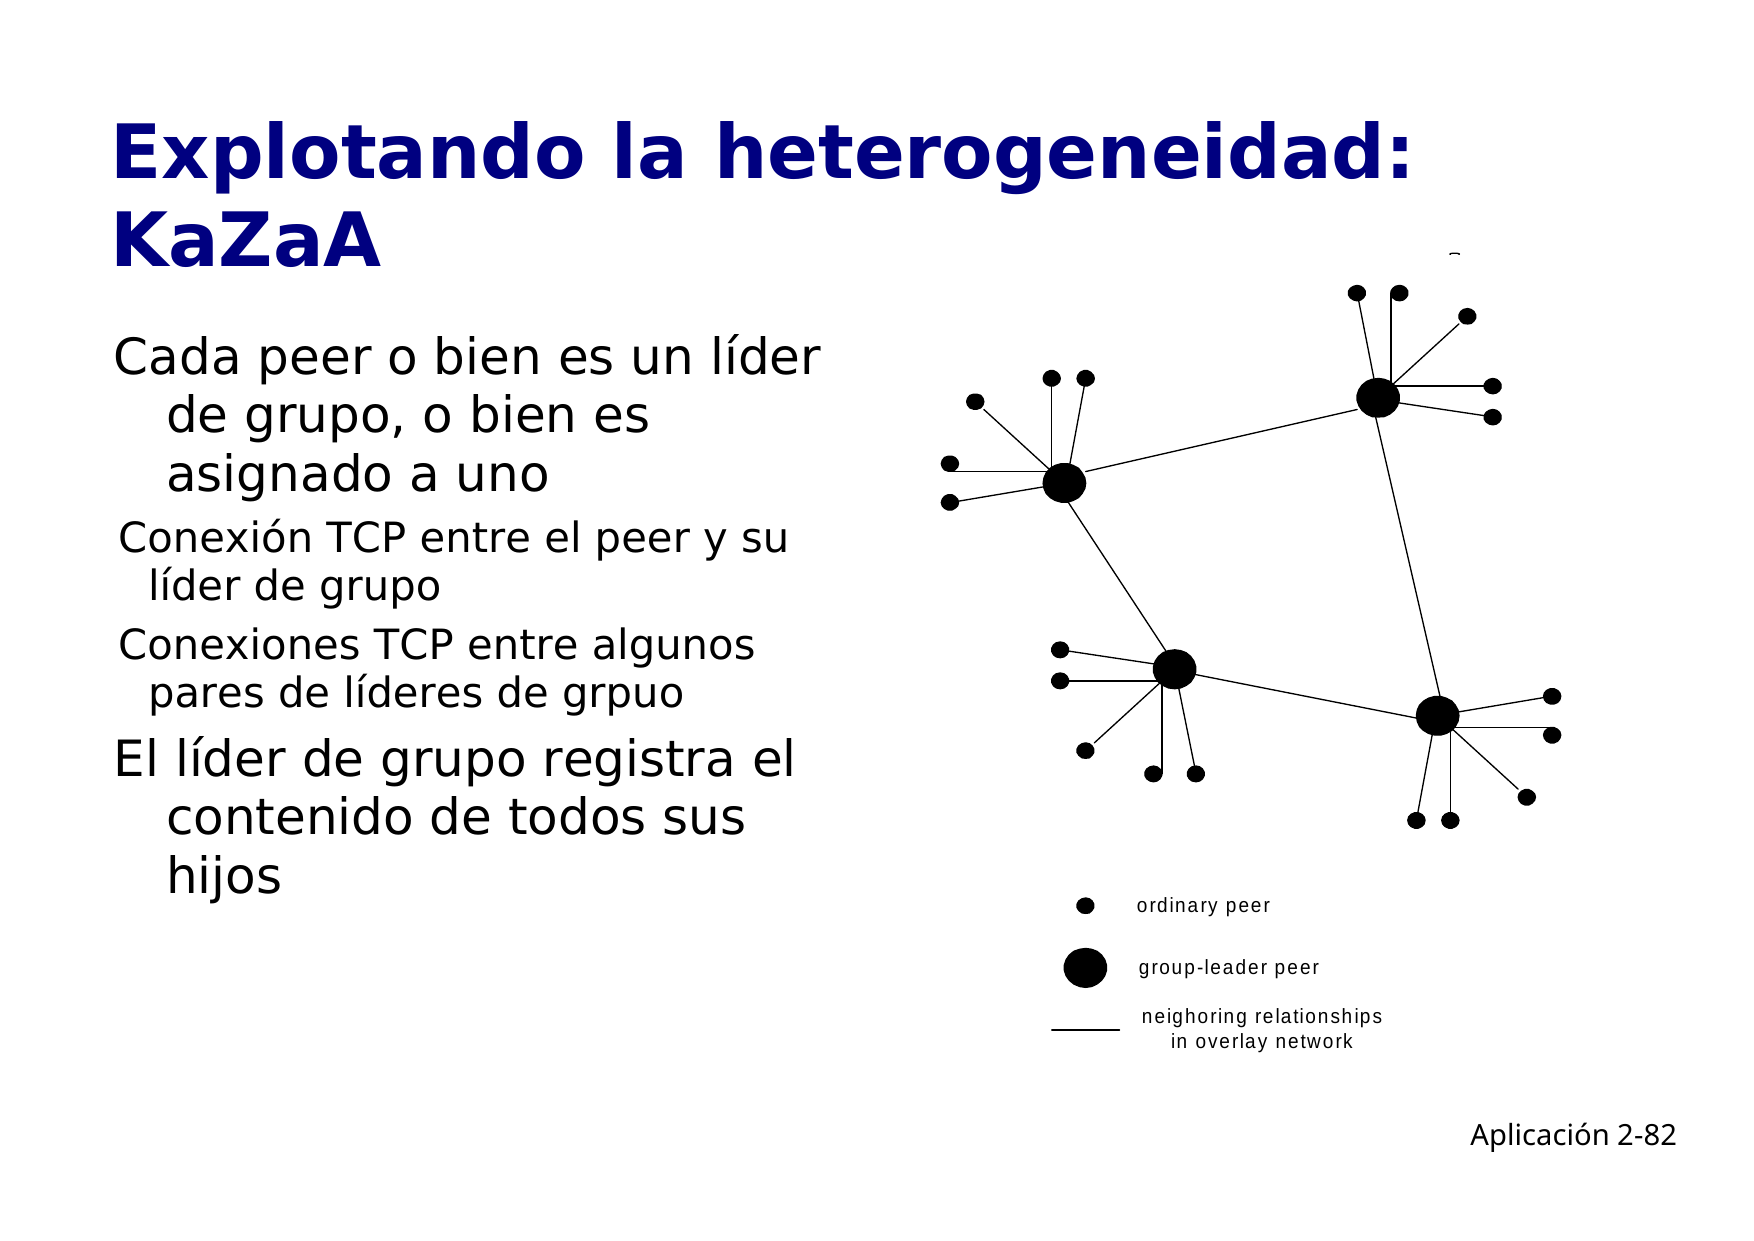

# Explotando la heterogeneidad: KaZaA
Cada peer o bien es un líder de grupo, o bien es asignado a uno
Conexión TCP entre el peer y su líder de grupo
Conexiones TCP entre algunos pares de líderes de grpuo
El líder de grupo registra el contenido de todos sus hijos